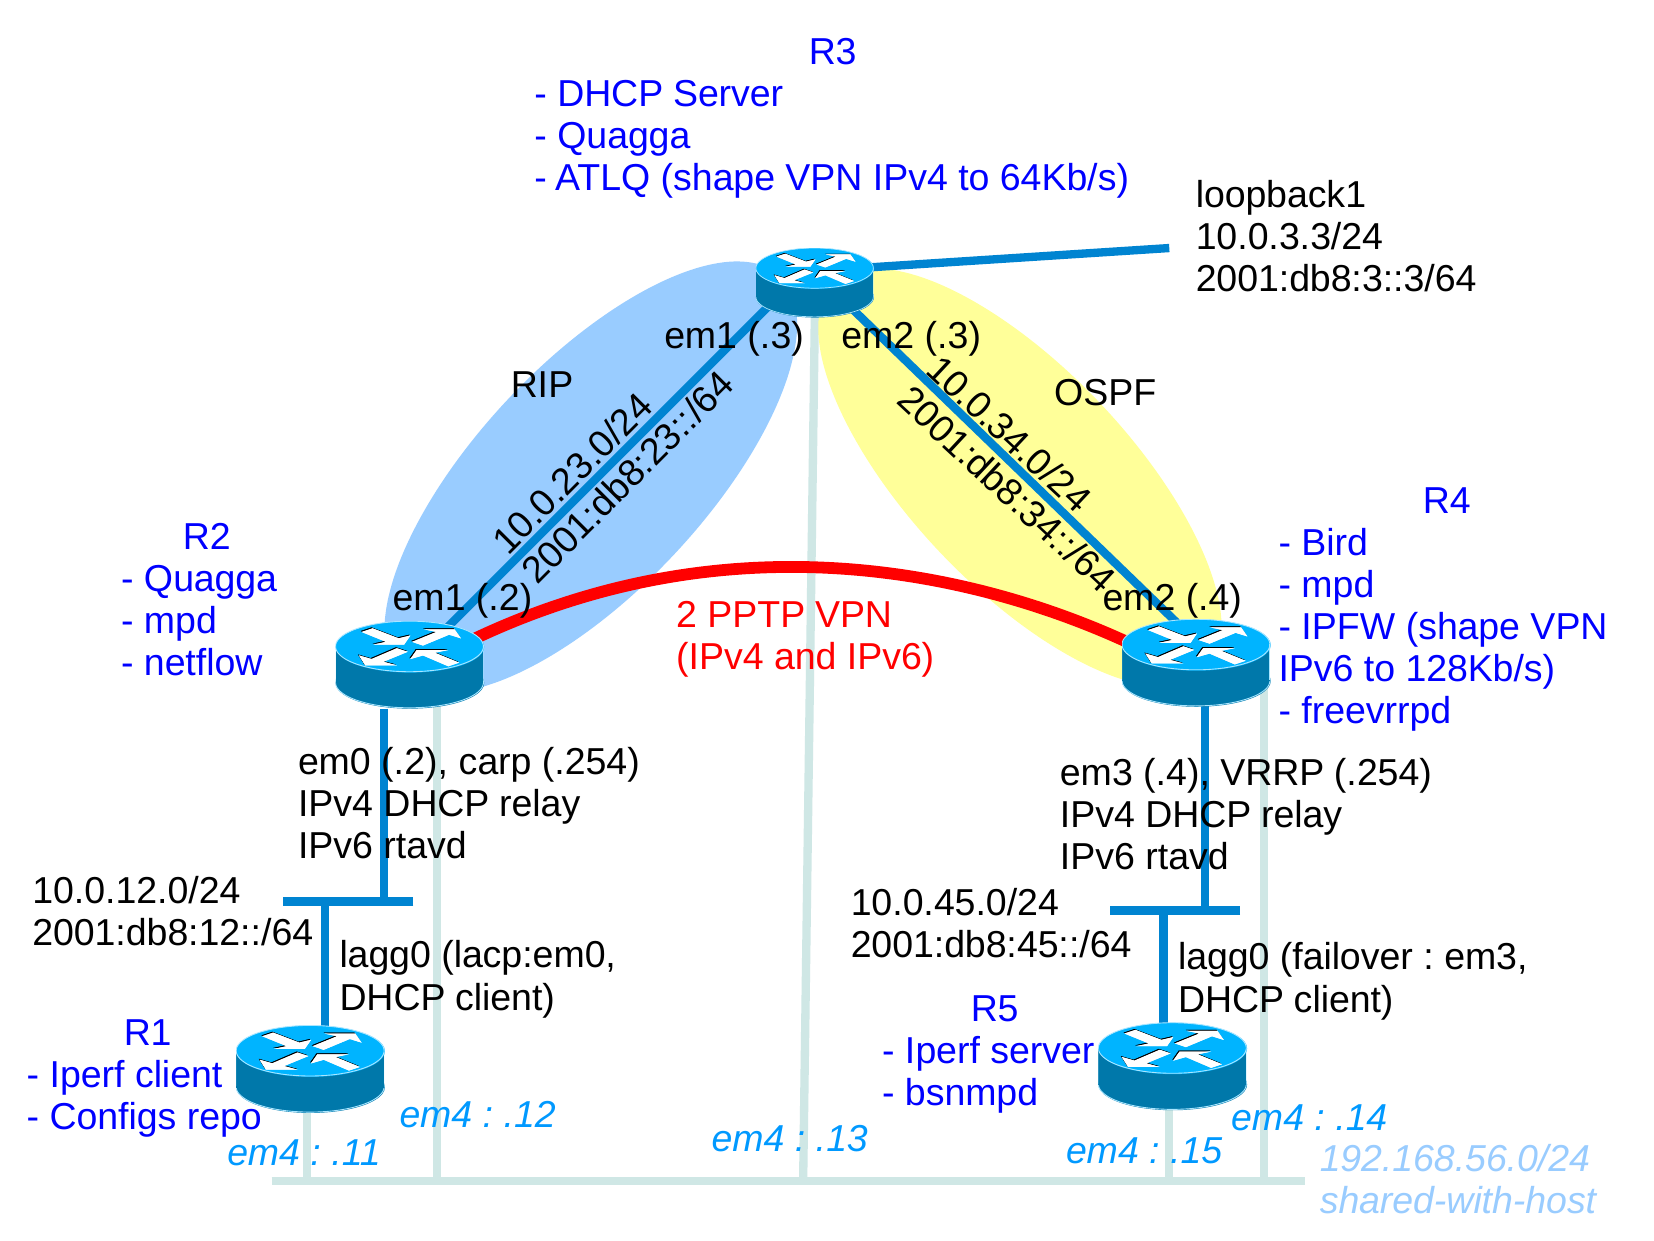

R3
- DHCP Server
- Quagga
- ATLQ (shape VPN IPv4 to 64Kb/s)
loopback1
10.0.3.3/24
2001:db8:3::3/64
em1 (.3)
em2 (.3)
RIP
OSPF
10.0.23.0/24
2001:db8:23::/64
10.0.34.0/24
2001:db8:34::/64
R4
- Bird
- mpd
- IPFW (shape VPN IPv6 to 128Kb/s)
- freevrrpd
R2
- Quagga
- mpd
- netflow
em1 (.2)
em2 (.4)
2 PPTP VPN
(IPv4 and IPv6)
em0 (.2), carp (.254)
IPv4 DHCP relay
IPv6 rtavd
em3 (.4), VRRP (.254)
IPv4 DHCP relay
IPv6 rtavd
10.0.12.0/24
2001:db8:12::/64
10.0.45.0/24
2001:db8:45::/64
lagg0 (lacp:em0, DHCP client)
lagg0 (failover : em3, DHCP client)
R5
- Iperf server
- bsnmpd
R1
- Iperf client
- Configs repo
em4 : .12
em4 : .14
em4 : .13
em4 : .15
em4 : .11
192.168.56.0/24
shared-with-host